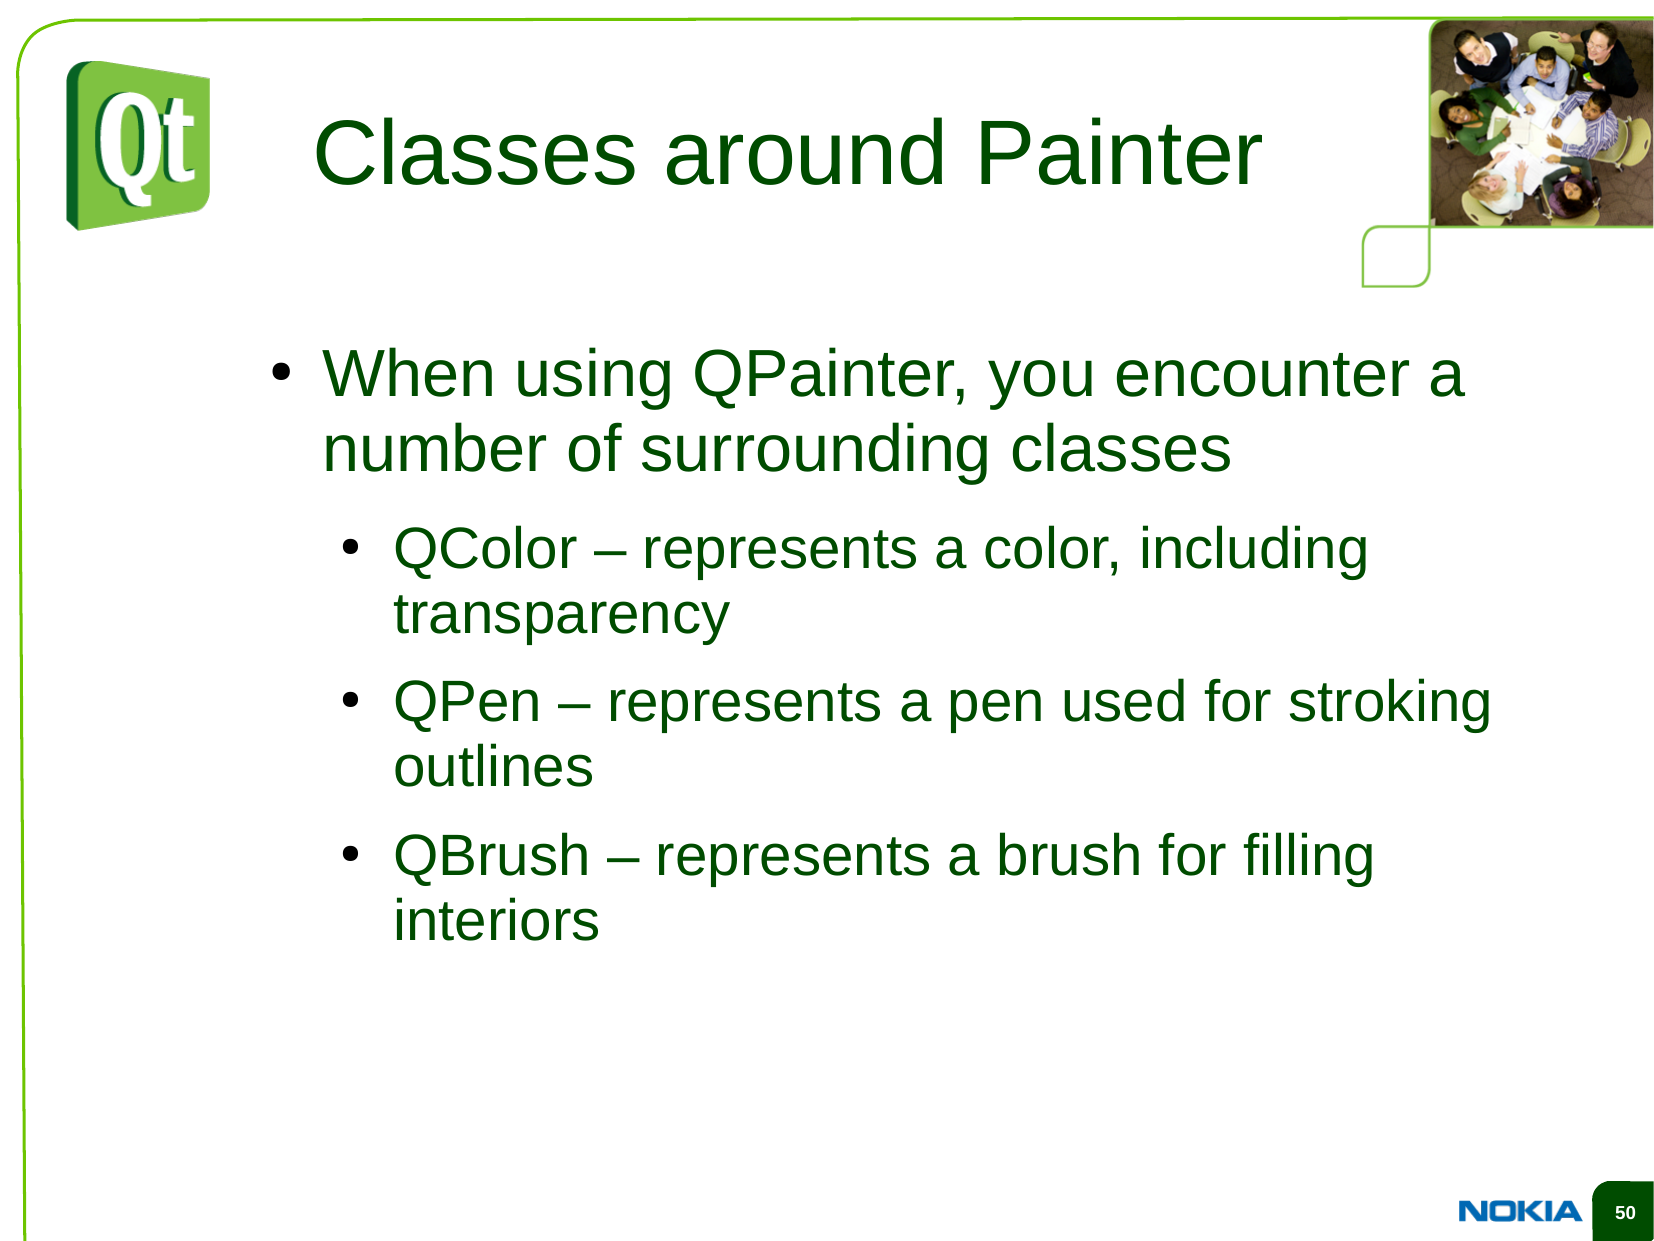

# Classes around Painter
When using QPainter, you encounter a number of surrounding classes
QColor – represents a color, including transparency
QPen – represents a pen used for stroking outlines
QBrush – represents a brush for filling interiors